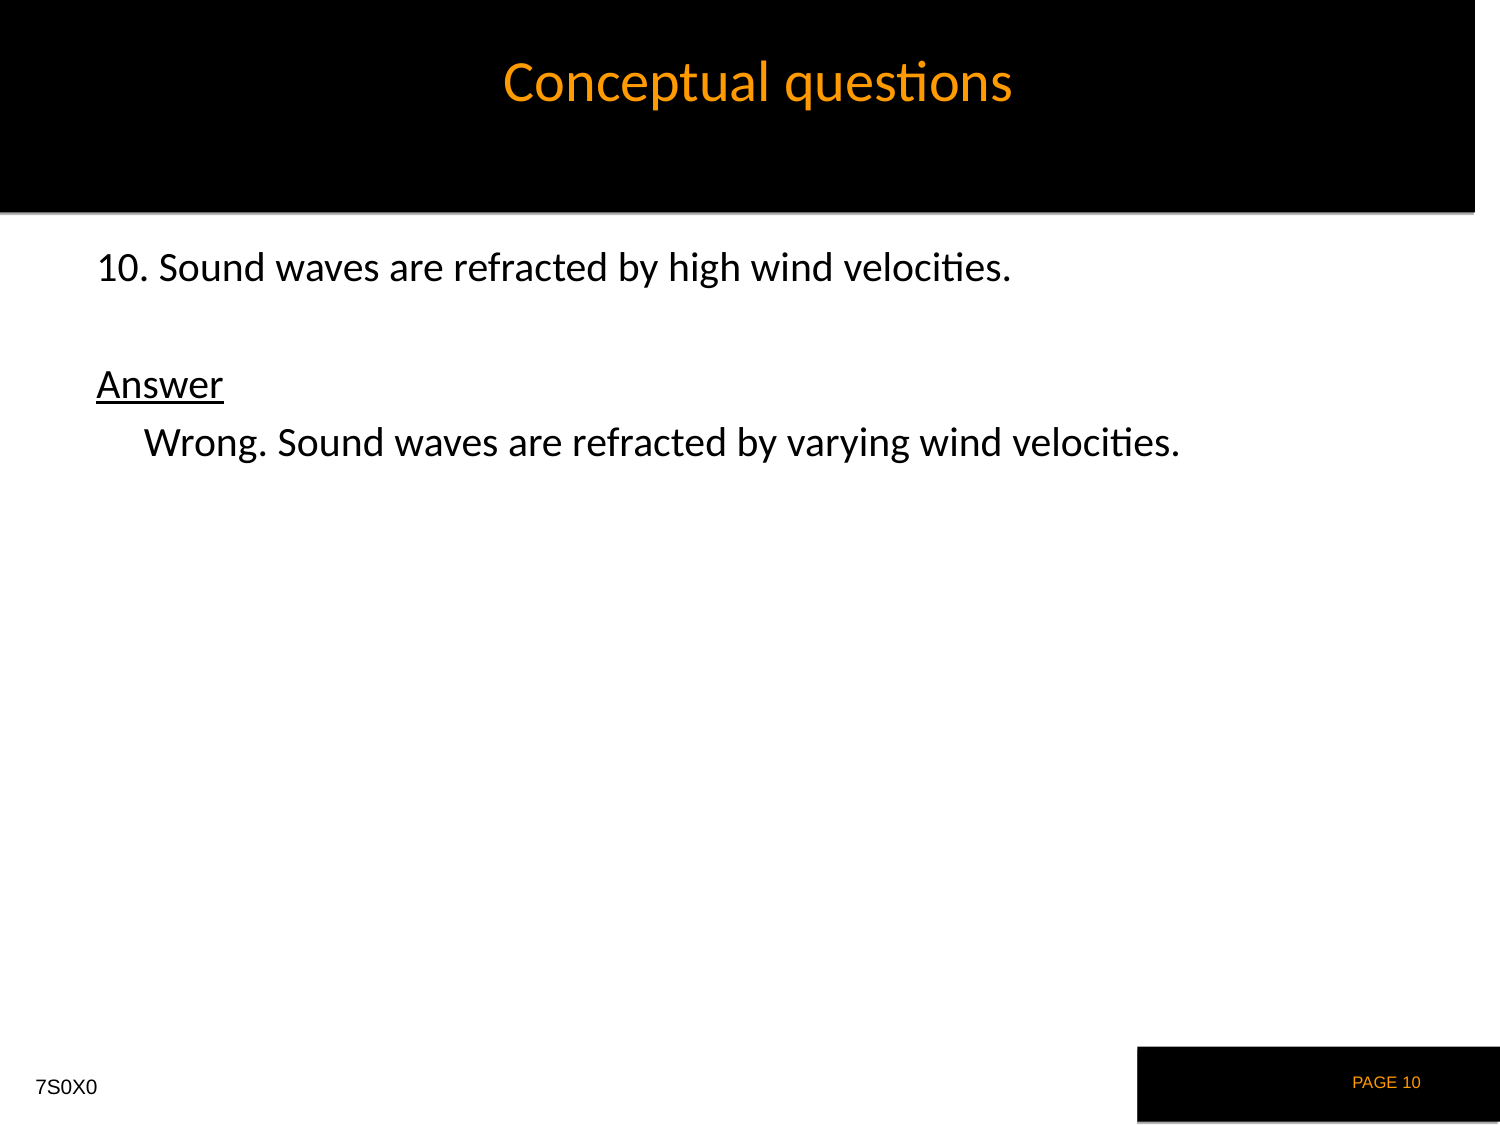

# Conceptual questions
10. Sound waves are refracted by high wind velocities.
Answer
 Wrong. Sound waves are refracted by varying wind velocities.
PAGE 10
7S0X0
2017/02/09
PAGE